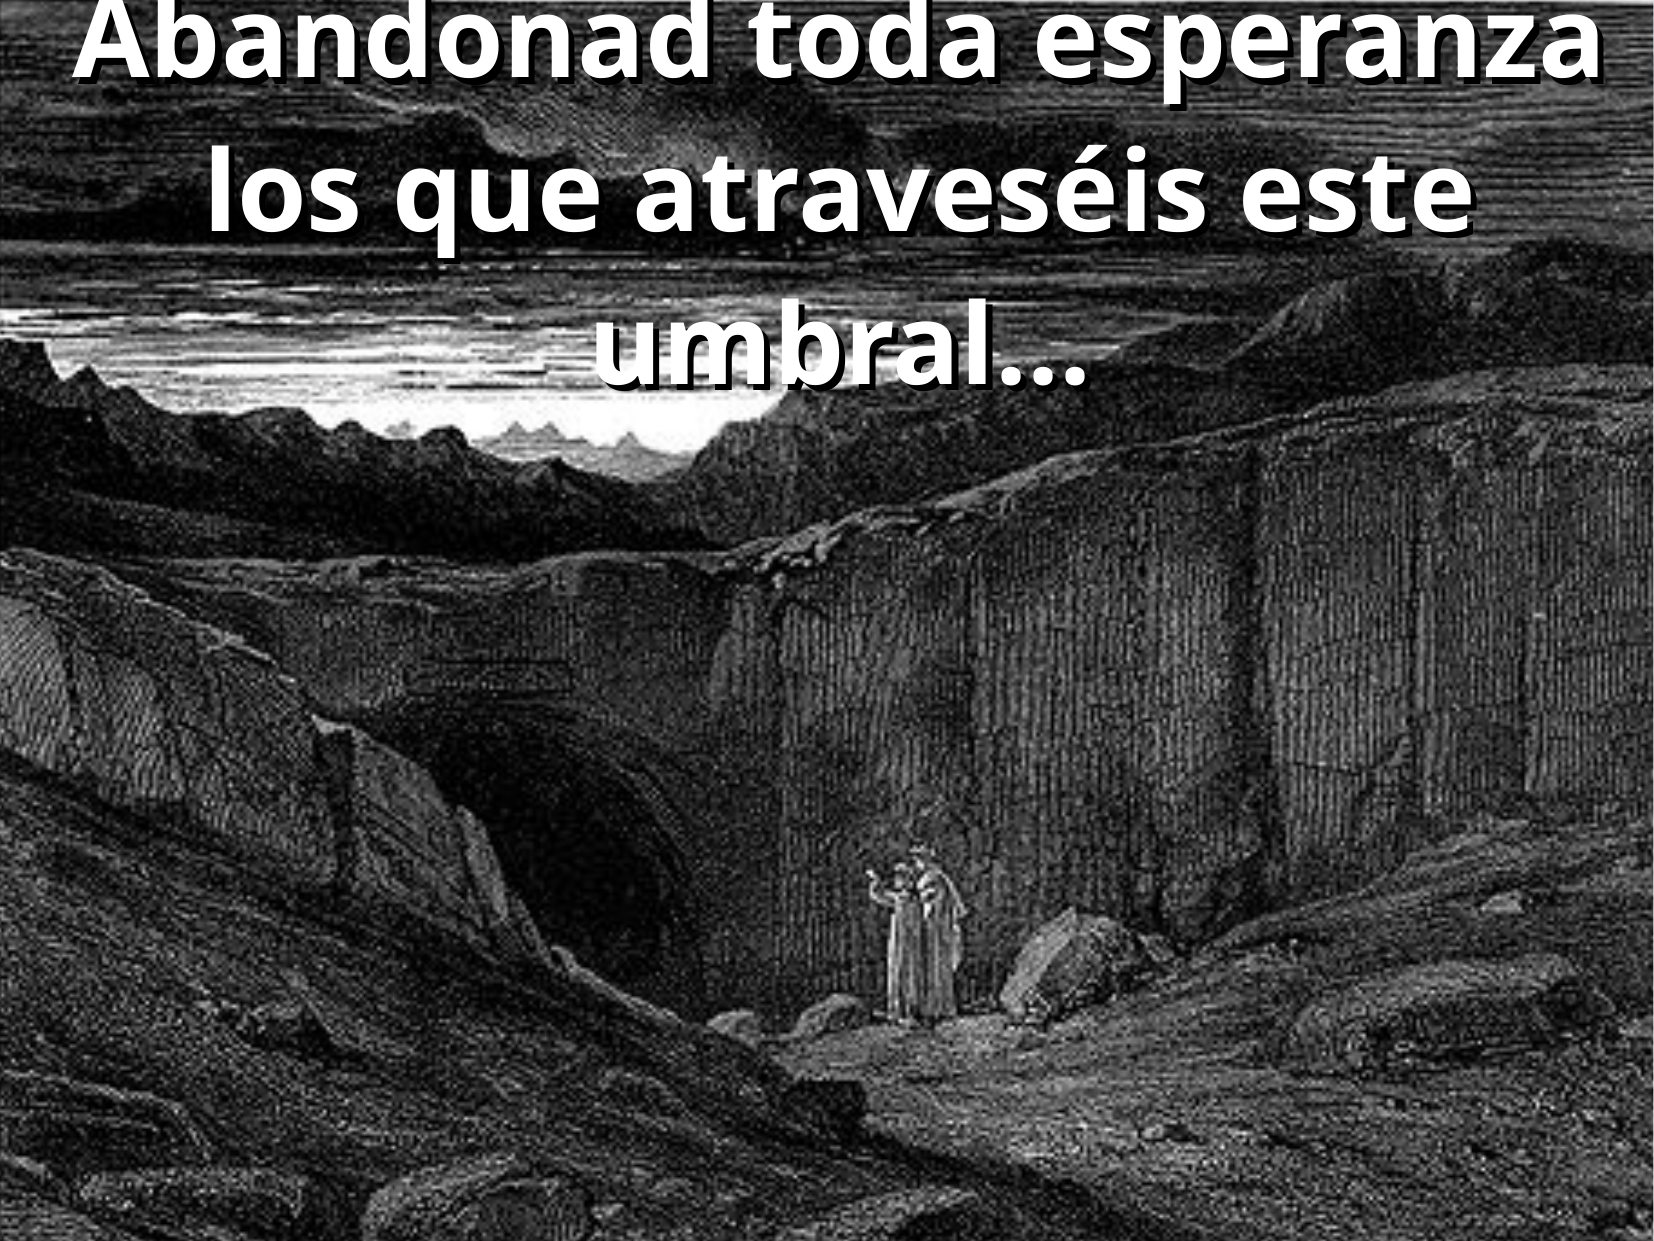

# Abandonad toda esperanza los que atraveséis este umbral...
ITeDA 2017
Asorey - AP - U02 L02 CORSIKA
8